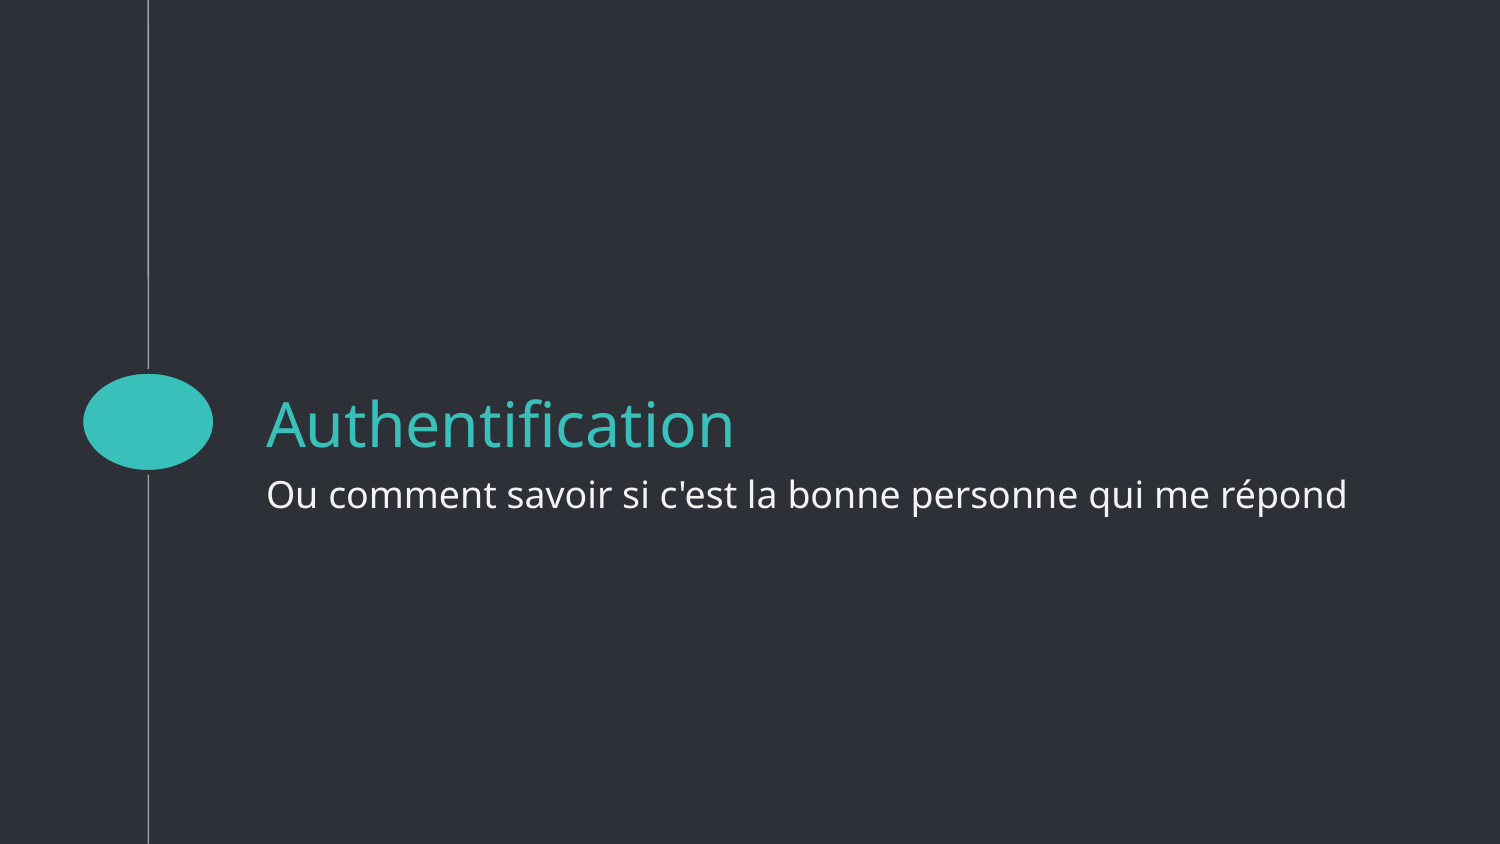

# Authentification
Ou comment savoir si c'est la bonne personne qui me répond